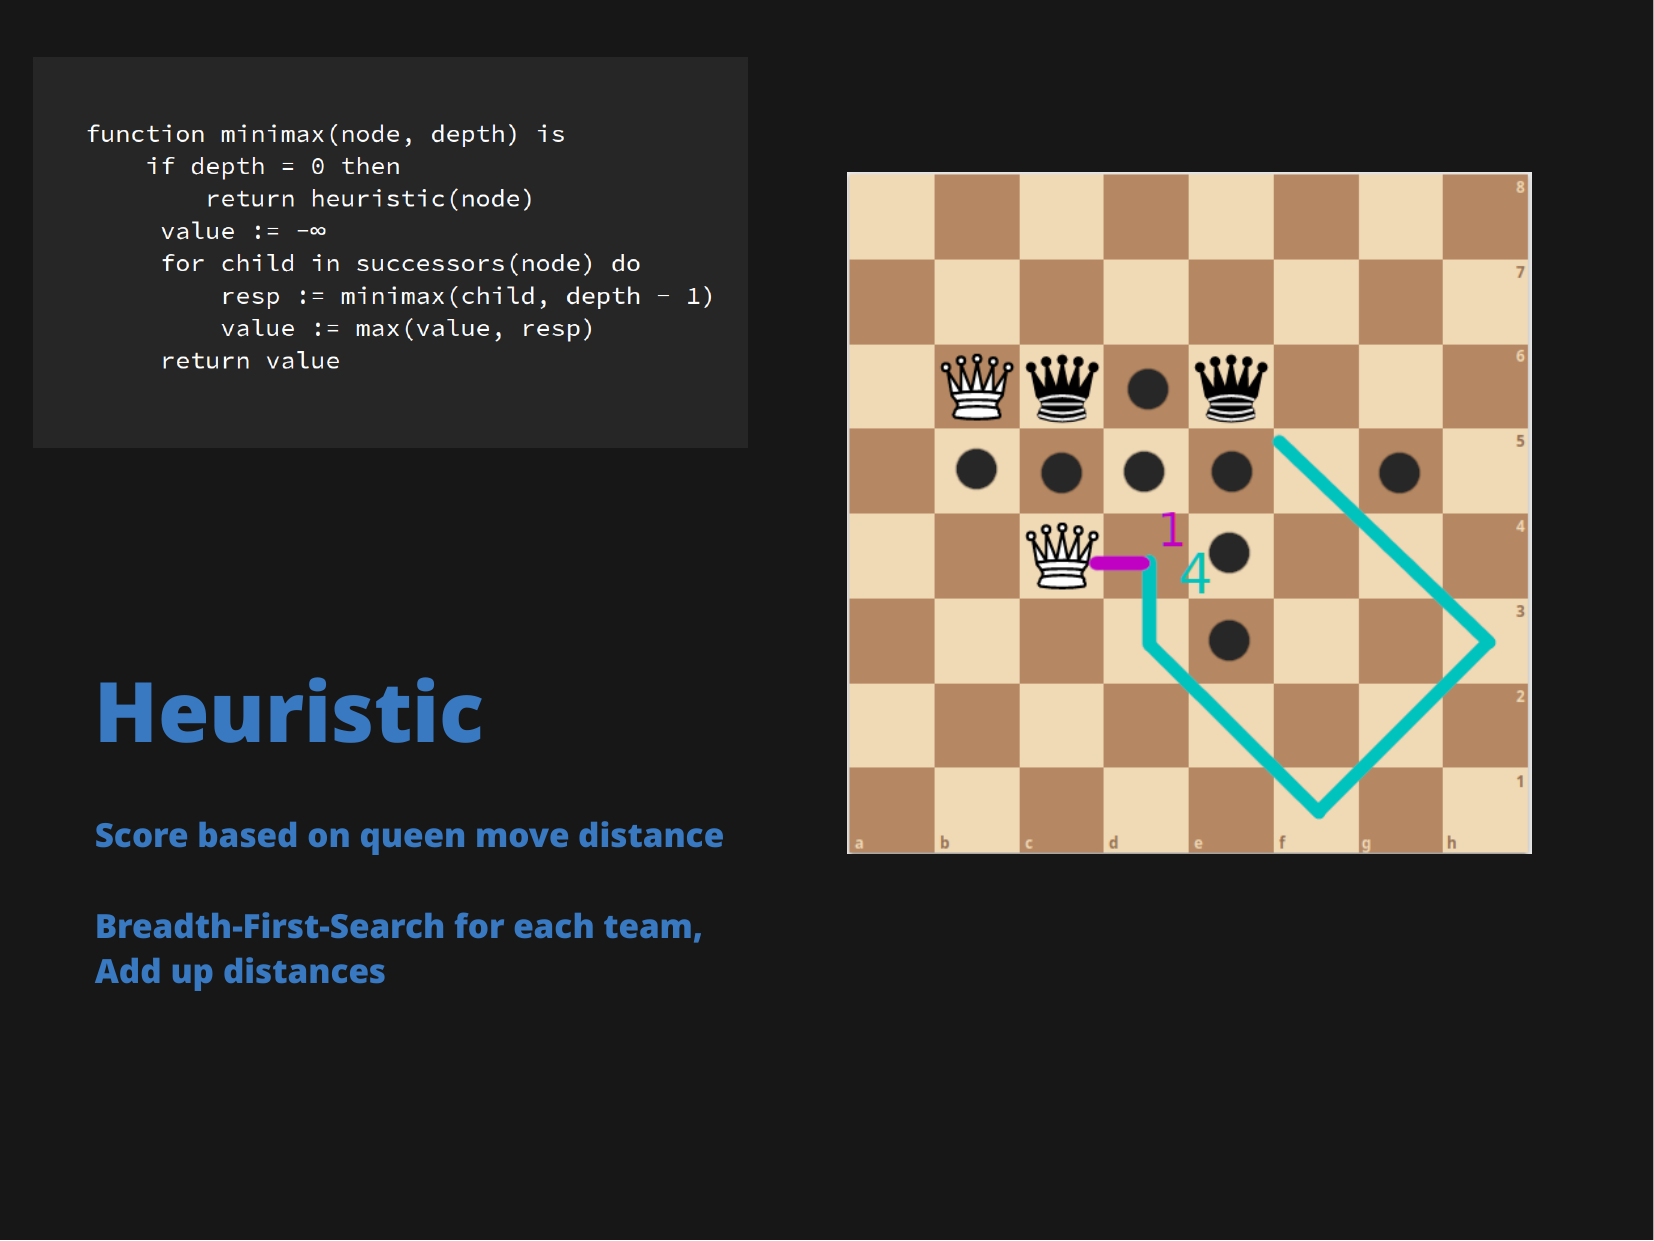

Heuristic
Score based on queen move distance
Breadth-First-Search for each team,
Add up distances